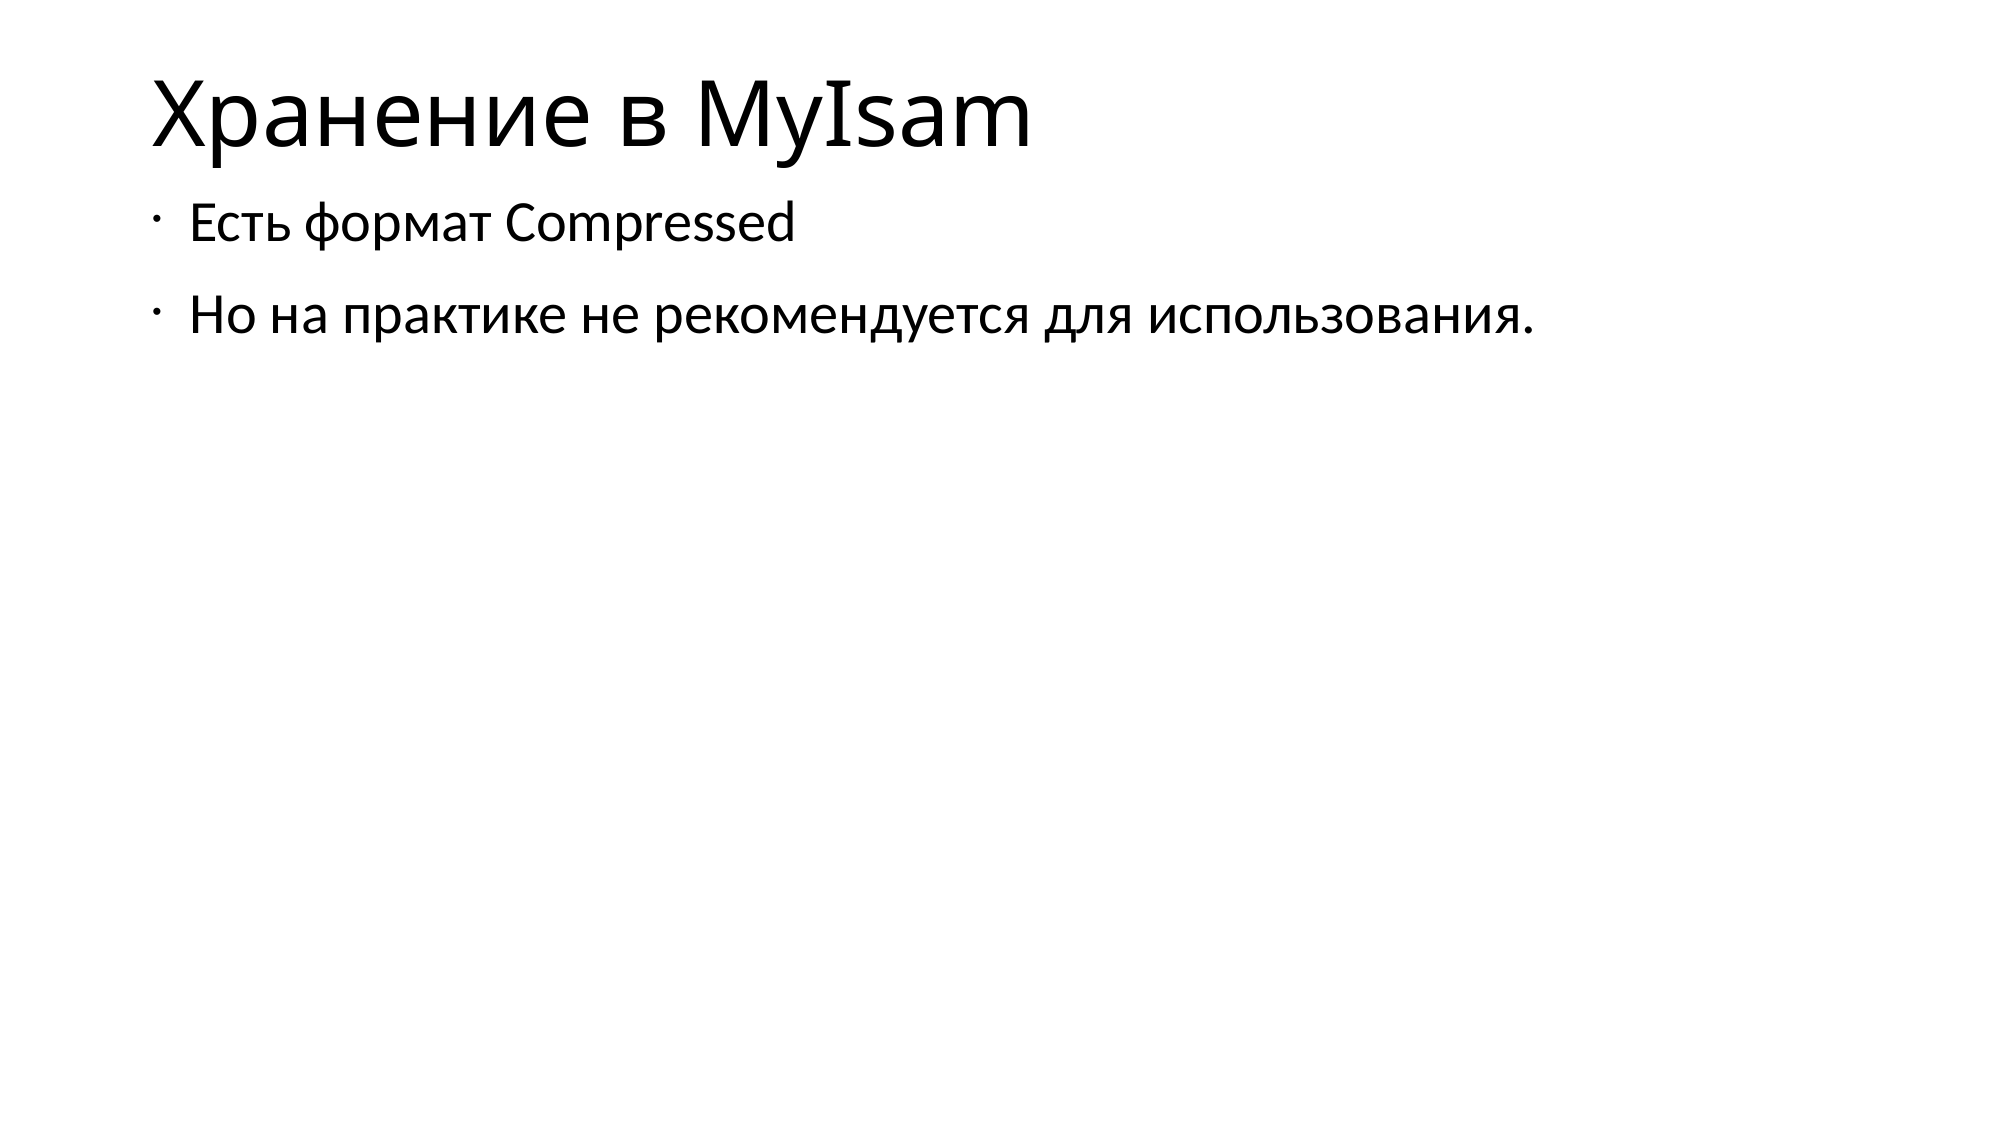

# Хранение в MyIsam
Есть формат Compressed
Но на практике не рекомендуется для использования.